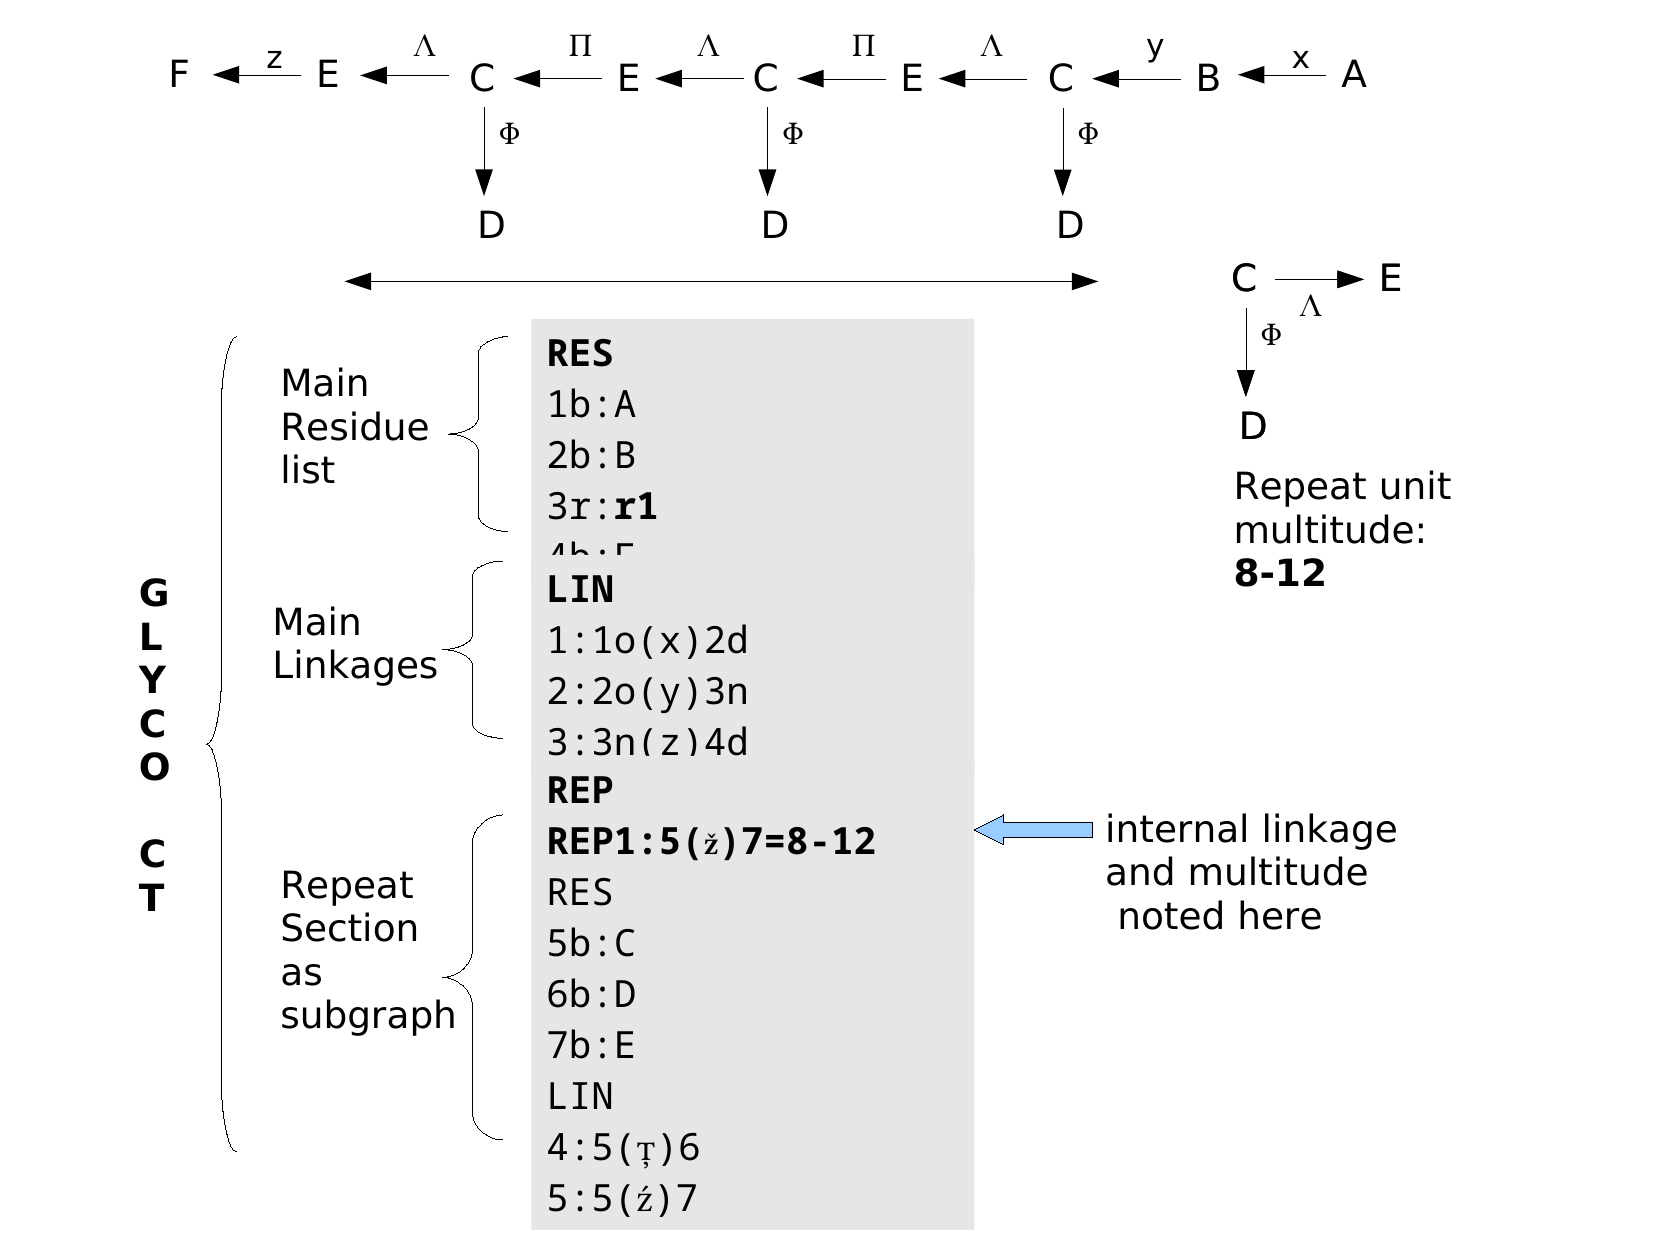






y
z
x
F
E
A
E
C
E
C
B
C



D
D
D
C
E
C
E


RES
1b:A
2b:B
3r:r1
4b:F
Main
Residue
list
D
D
Repeat unit
multitude:
8-12
LIN
1:1o(x)2d
2:2o(y)3n
3:3n(z)4d
G
L
Y
C
O
C
T
Main
Linkages
REP
REP1:5()7=8-12
RES
5b:C
6b:D
7b:E
LIN
4:5()6
5:5()7
internal linkage
and multitude
 noted here
Repeat
Section
as
subgraph